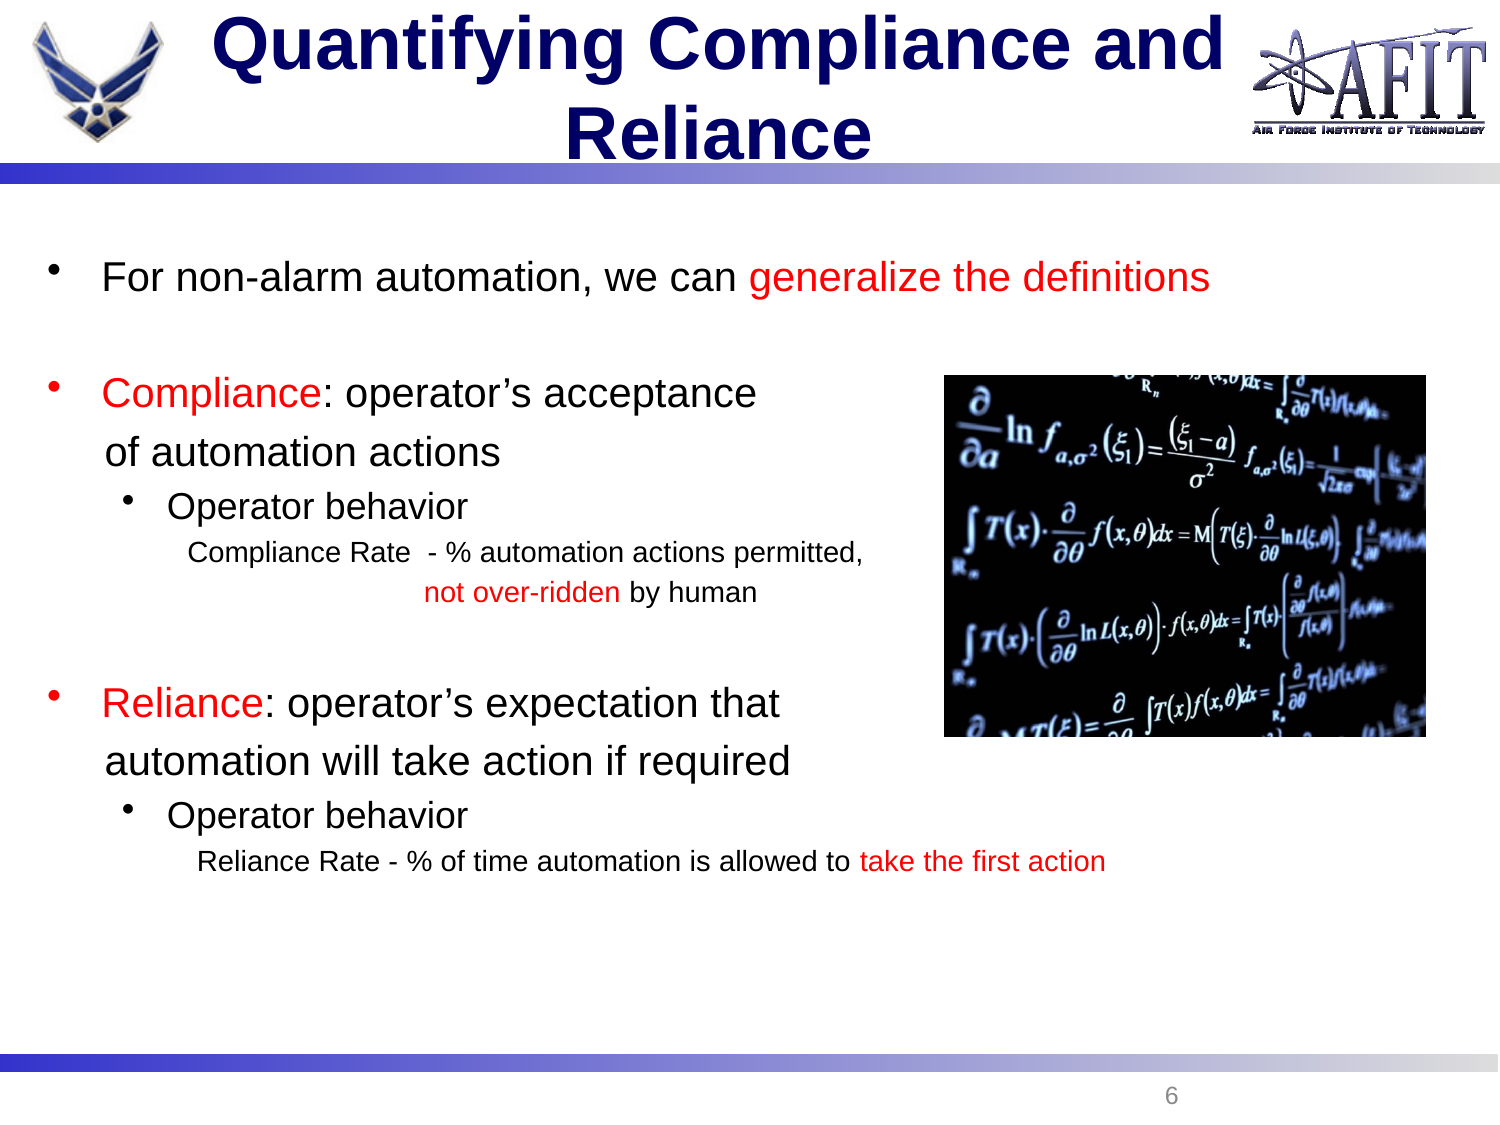

# Quantifying Compliance and Reliance
For non-alarm automation, we can generalize the definitions
Compliance: operator’s acceptance
 of automation actions
Operator behavior
Compliance Rate - % automation actions permitted,
		 not over-ridden by human
Reliance: operator’s expectation that
 automation will take action if required
Operator behavior
Reliance Rate - % of time automation is allowed to take the first action